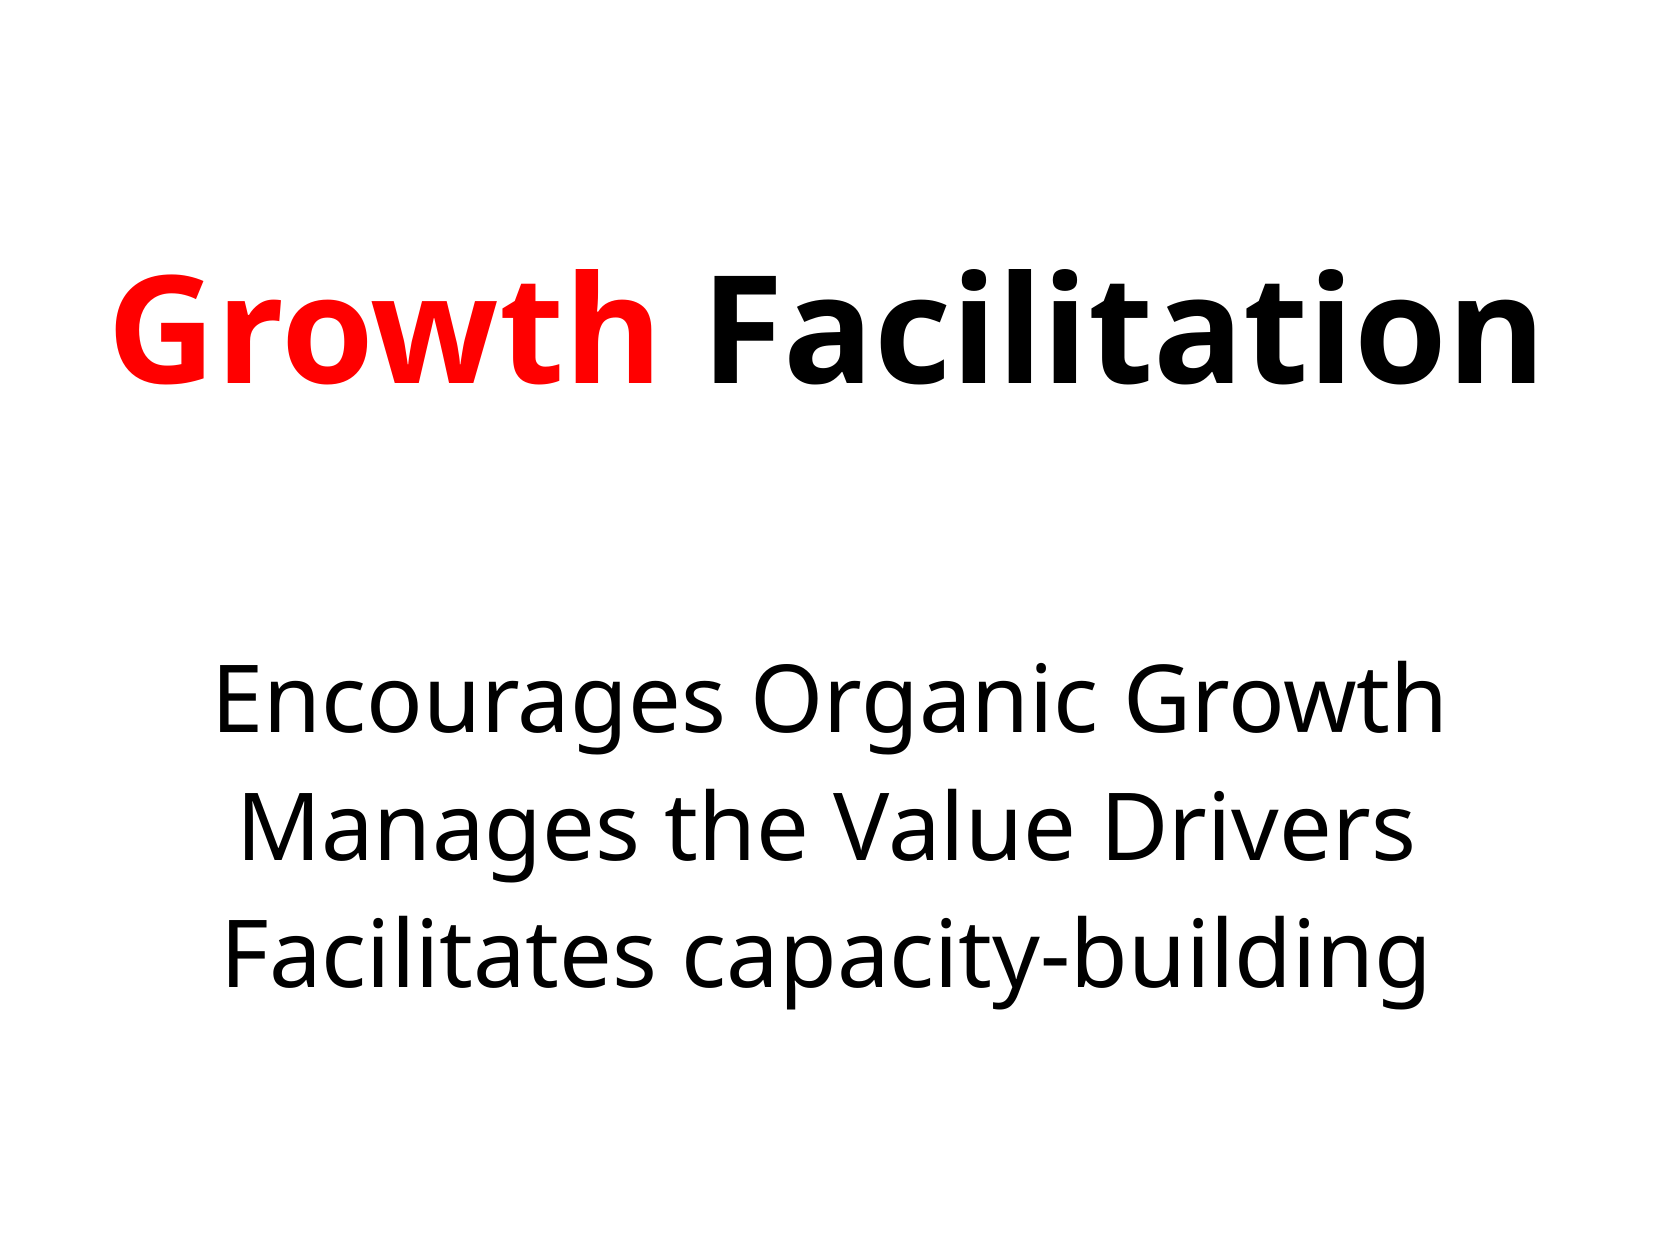

# Growth Facilitation Encourages Organic Growth Manages the Value Drivers Facilitates capacity-building